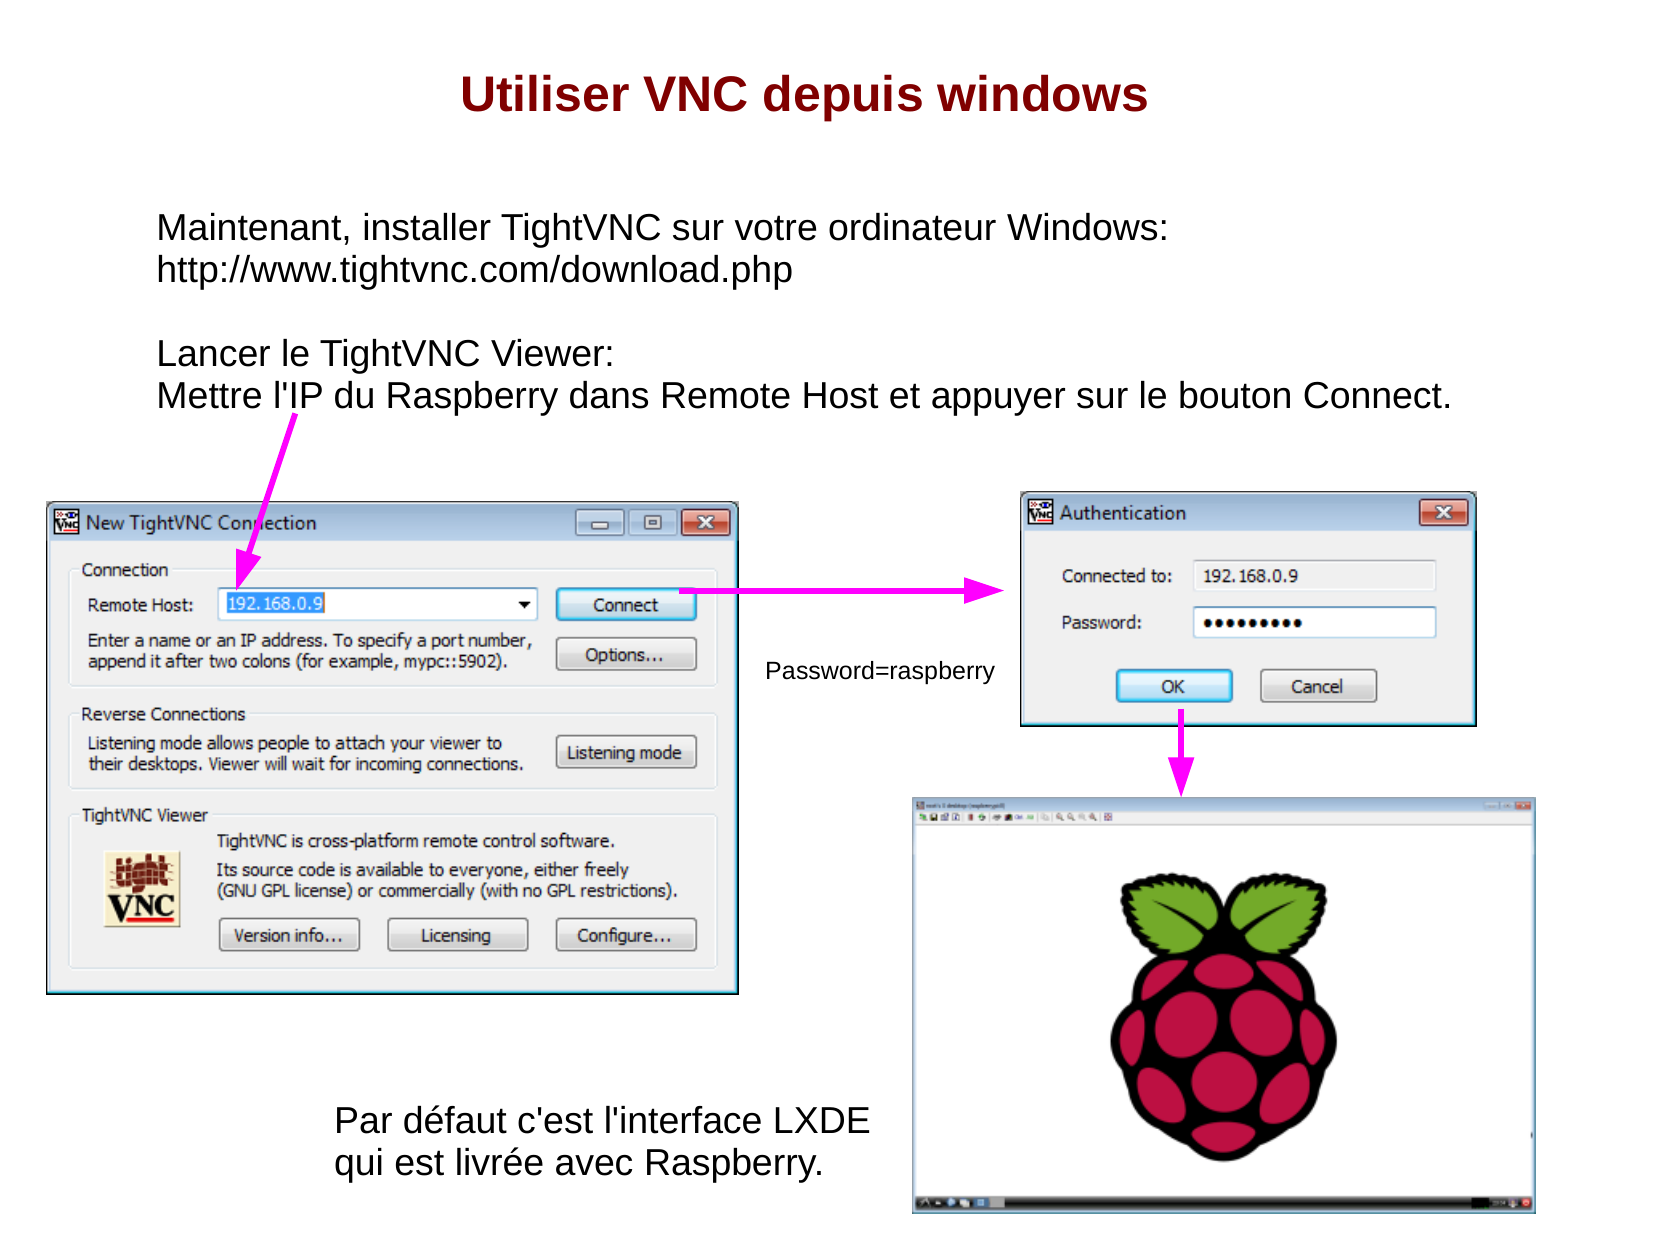

Utiliser VNC depuis windows
Maintenant, installer TightVNC sur votre ordinateur Windows:
http://www.tightvnc.com/download.php
Lancer le TightVNC Viewer:
Mettre l'IP du Raspberry dans Remote Host et appuyer sur le bouton Connect.
Password=raspberry
Par défaut c'est l'interface LXDE
qui est livrée avec Raspberry.